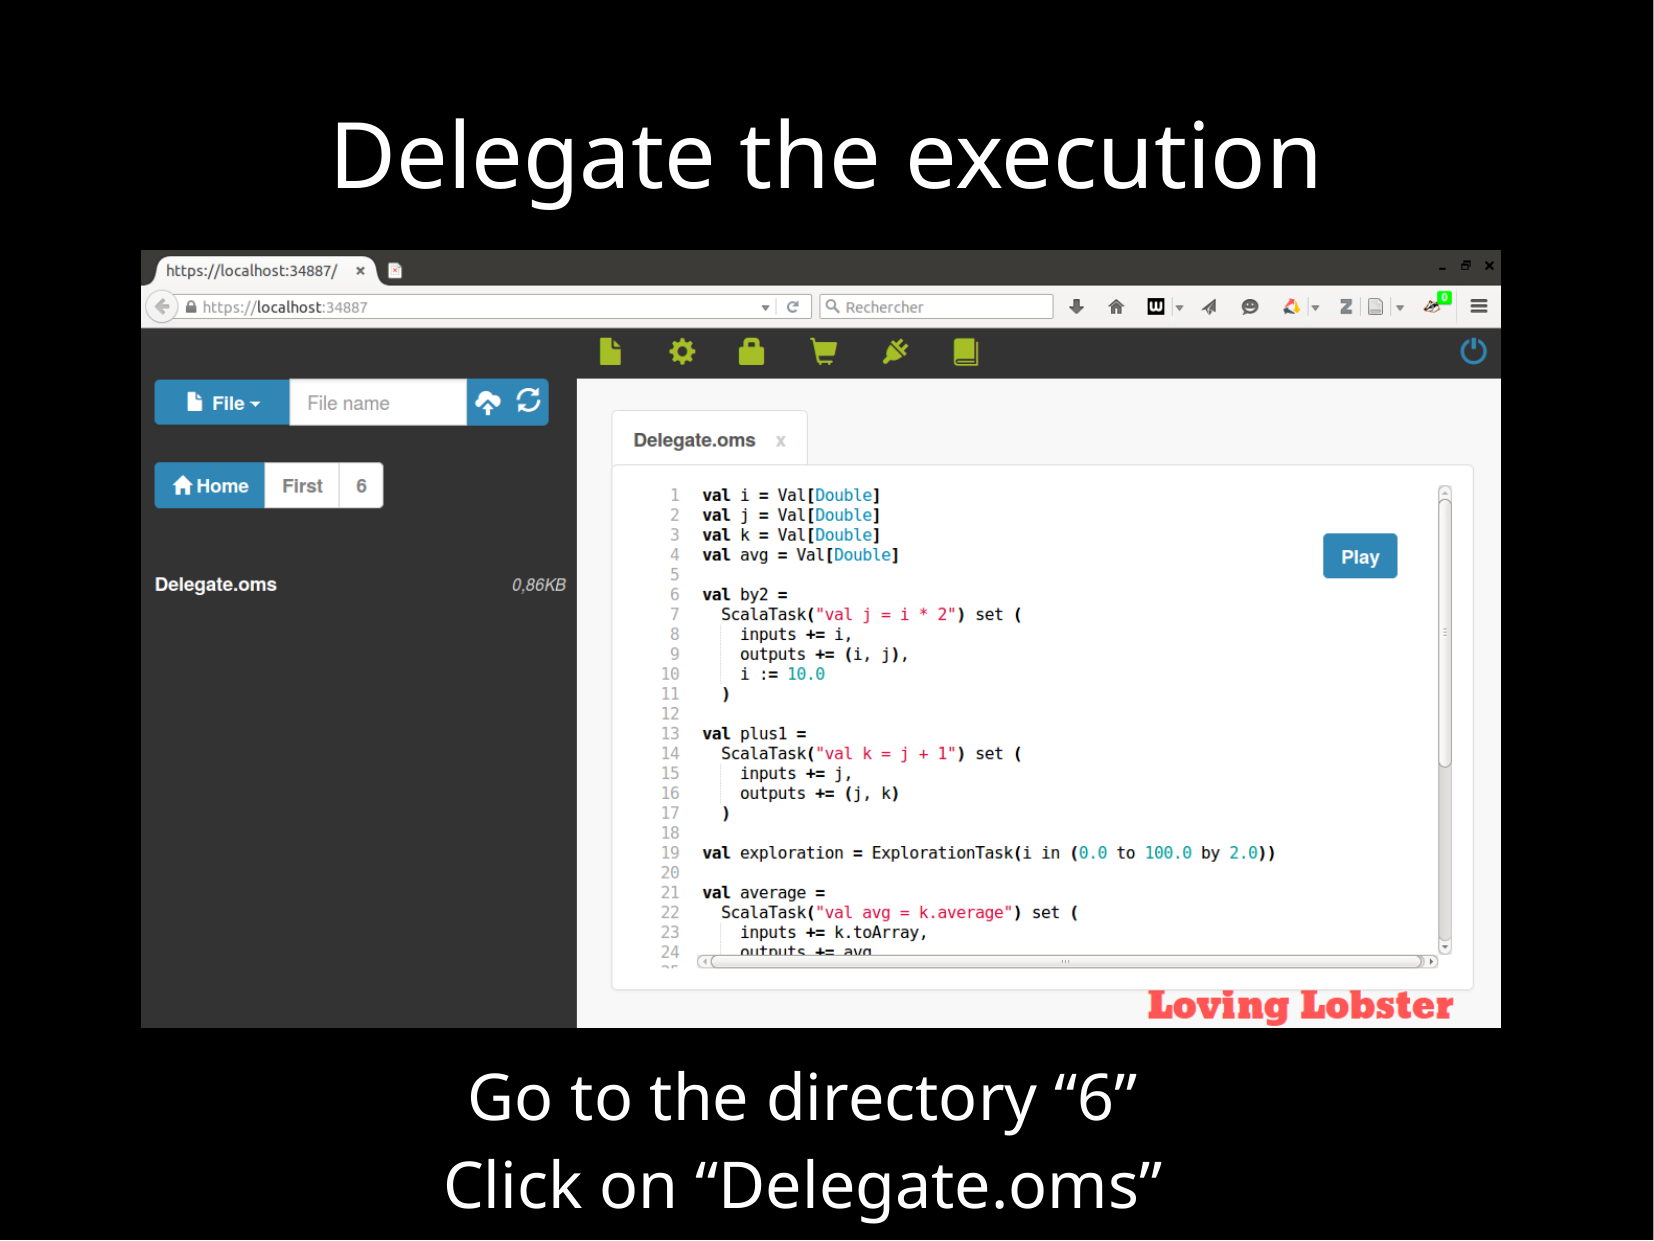

# Delegate the execution
Go to the directory “6”
Click on “Delegate.oms”